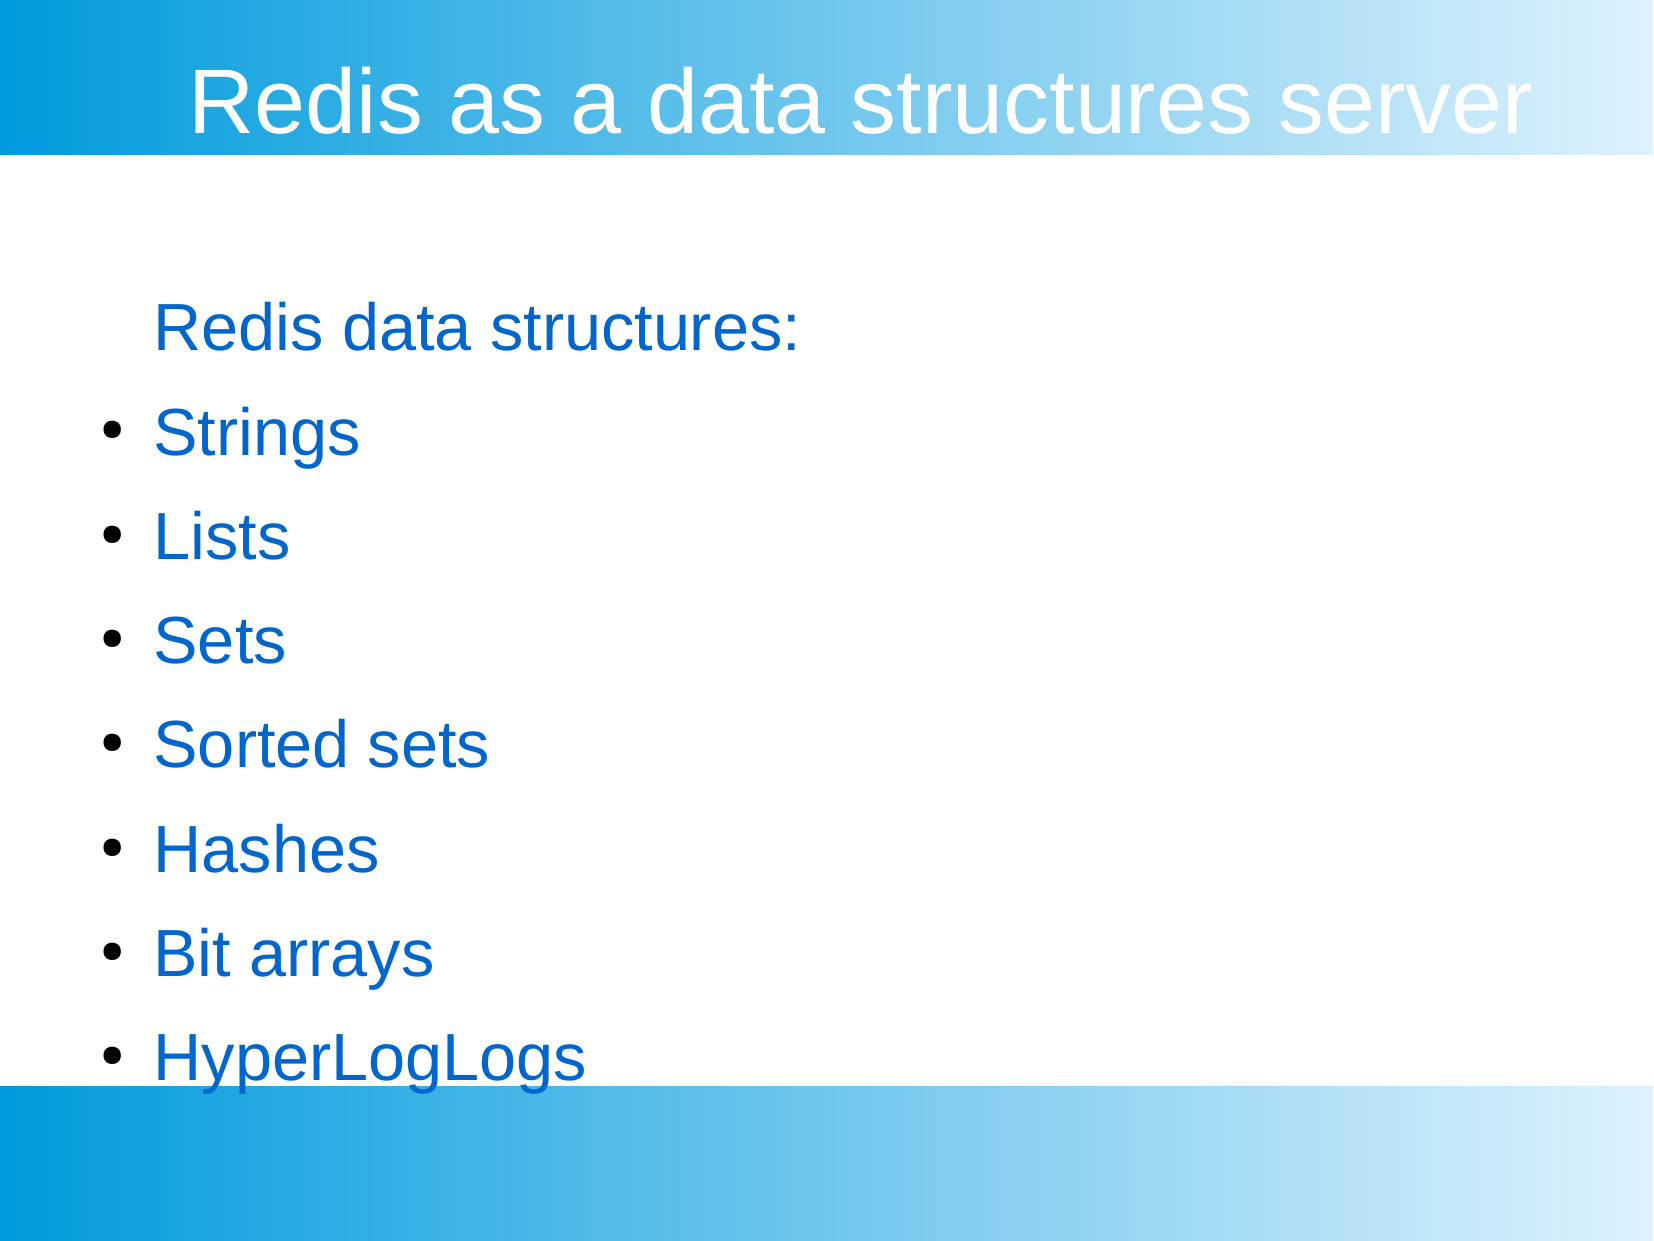

# Redis as a data structures server
Redis data structures:
Strings
Lists
Sets
Sorted sets
Hashes
Bit arrays
HyperLogLogs